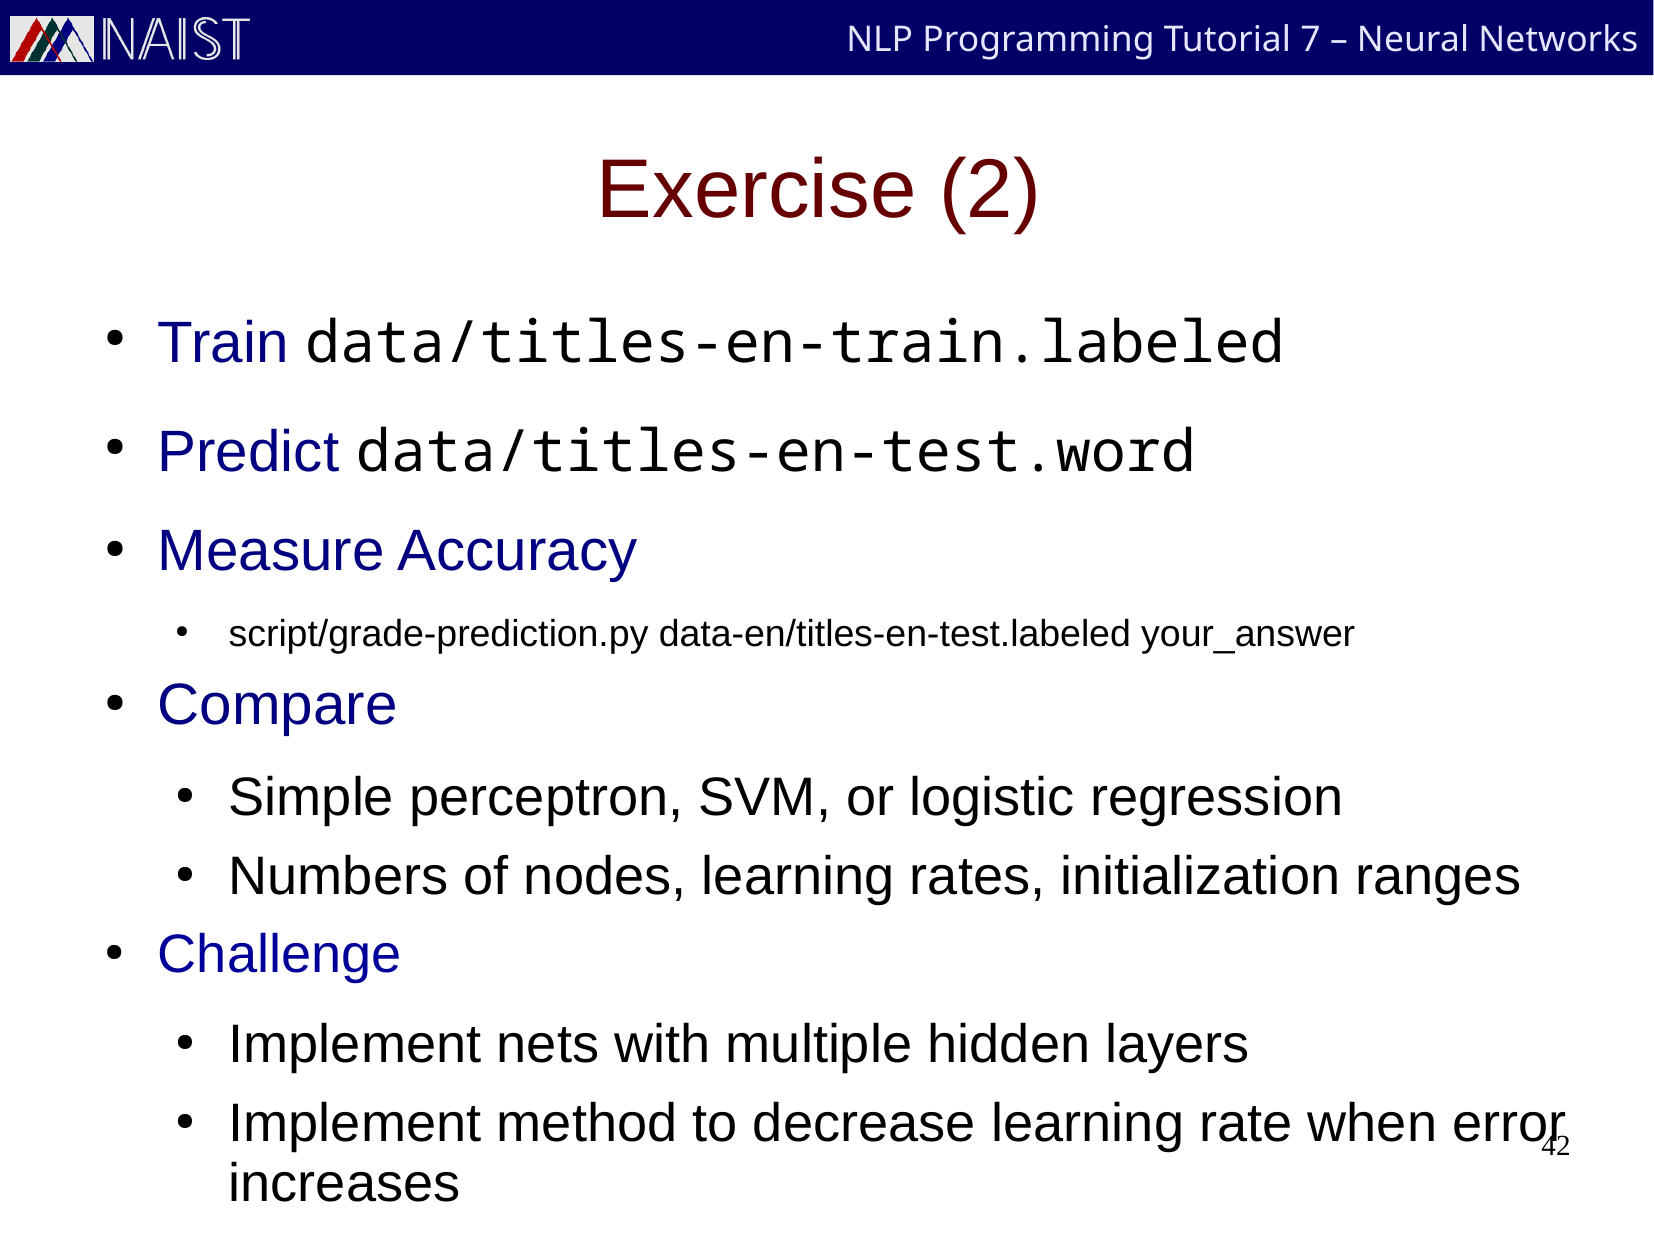

# Exercise (2)
Train data/titles-en-train.labeled
Predict data/titles-en-test.word
Measure Accuracy
script/grade-prediction.py data-en/titles-en-test.labeled your_answer
Compare
Simple perceptron, SVM, or logistic regression
Numbers of nodes, learning rates, initialization ranges
Challenge
Implement nets with multiple hidden layers
Implement method to decrease learning rate when error increases
42